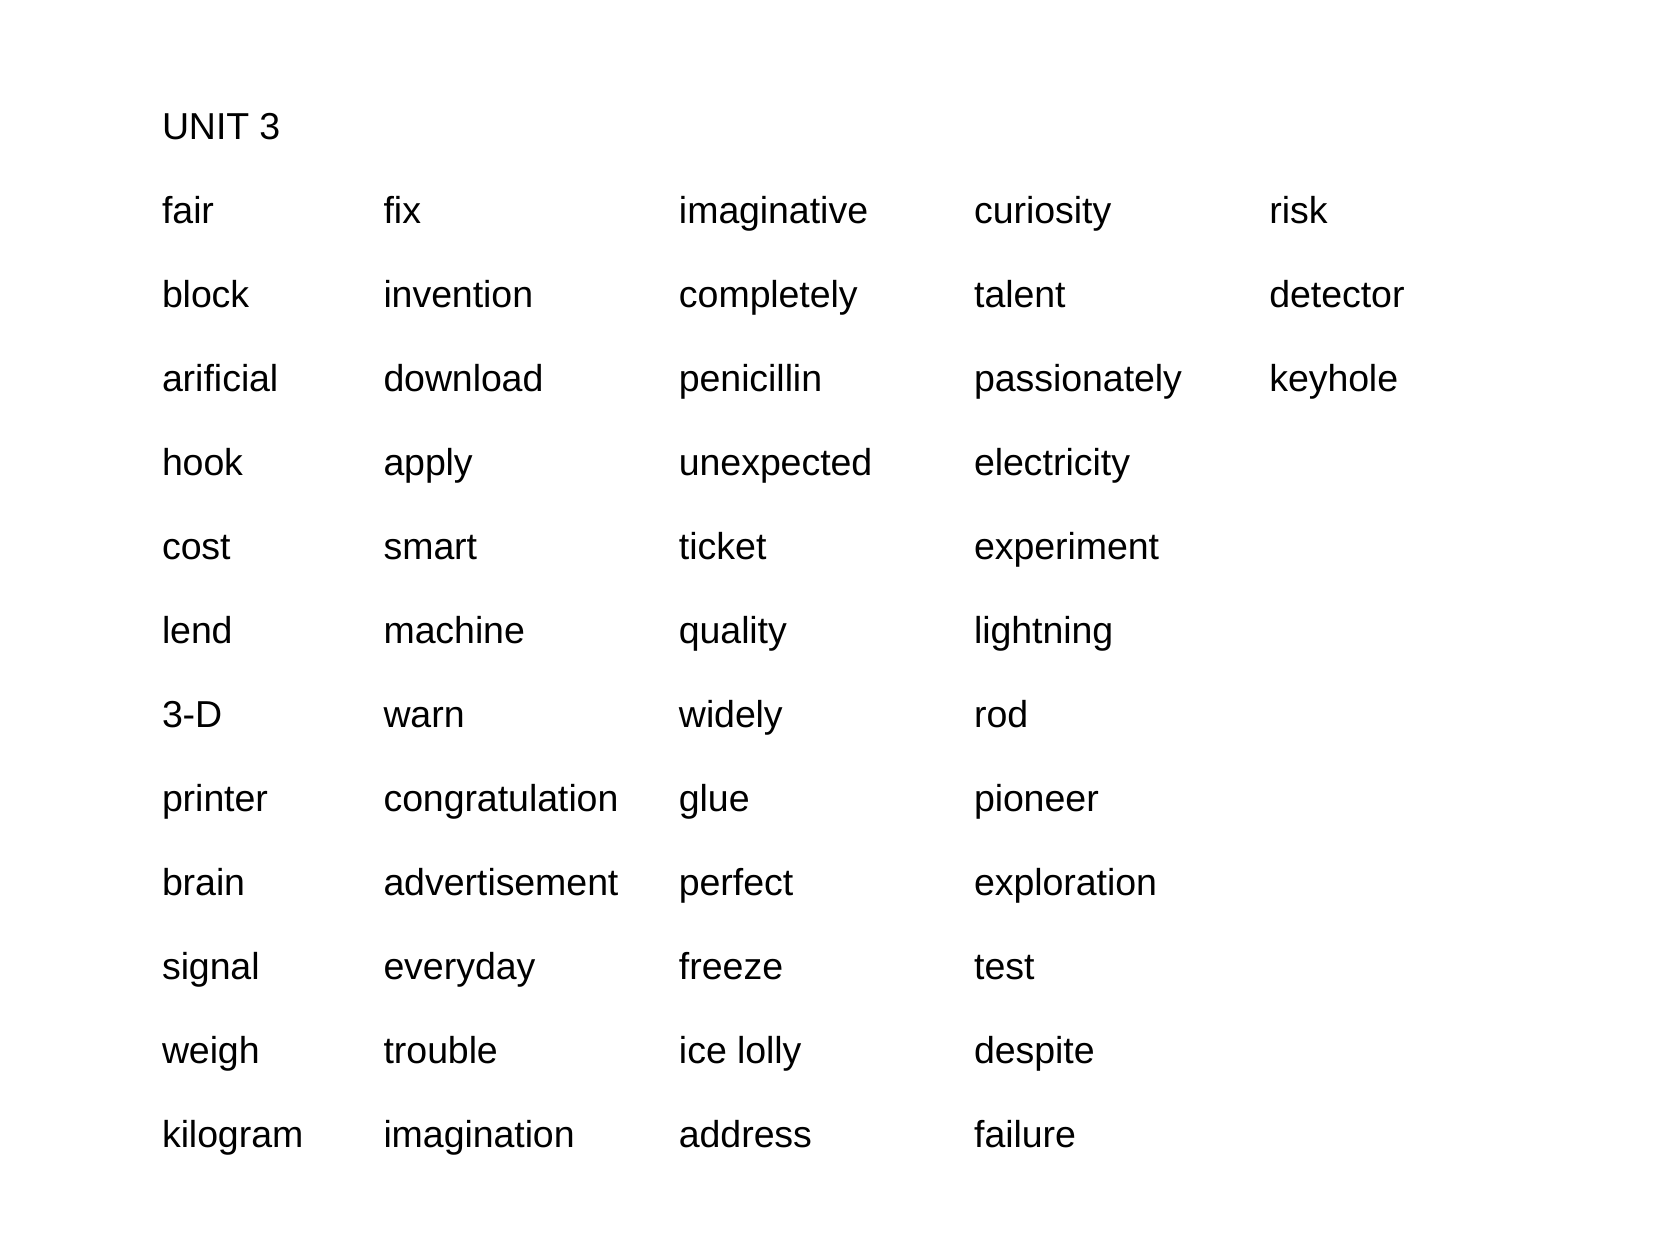

UNIT 3
fair			fix				imaginative		curiosity			risk
block		invention		completely		talent			detector
arificial		download		penicillin			passionately		keyhole
hook		apply			unexpected		electricity
cost			smart			ticket			experiment
lend			machine			quality			lightning
3-D			warn			widely			rod
printer		congratulation	glue				pioneer
brain		advertisement	perfect			exploration
signal		everyday		freeze			test
weigh		trouble			ice lolly			despite
kilogram		imagination		address			failure